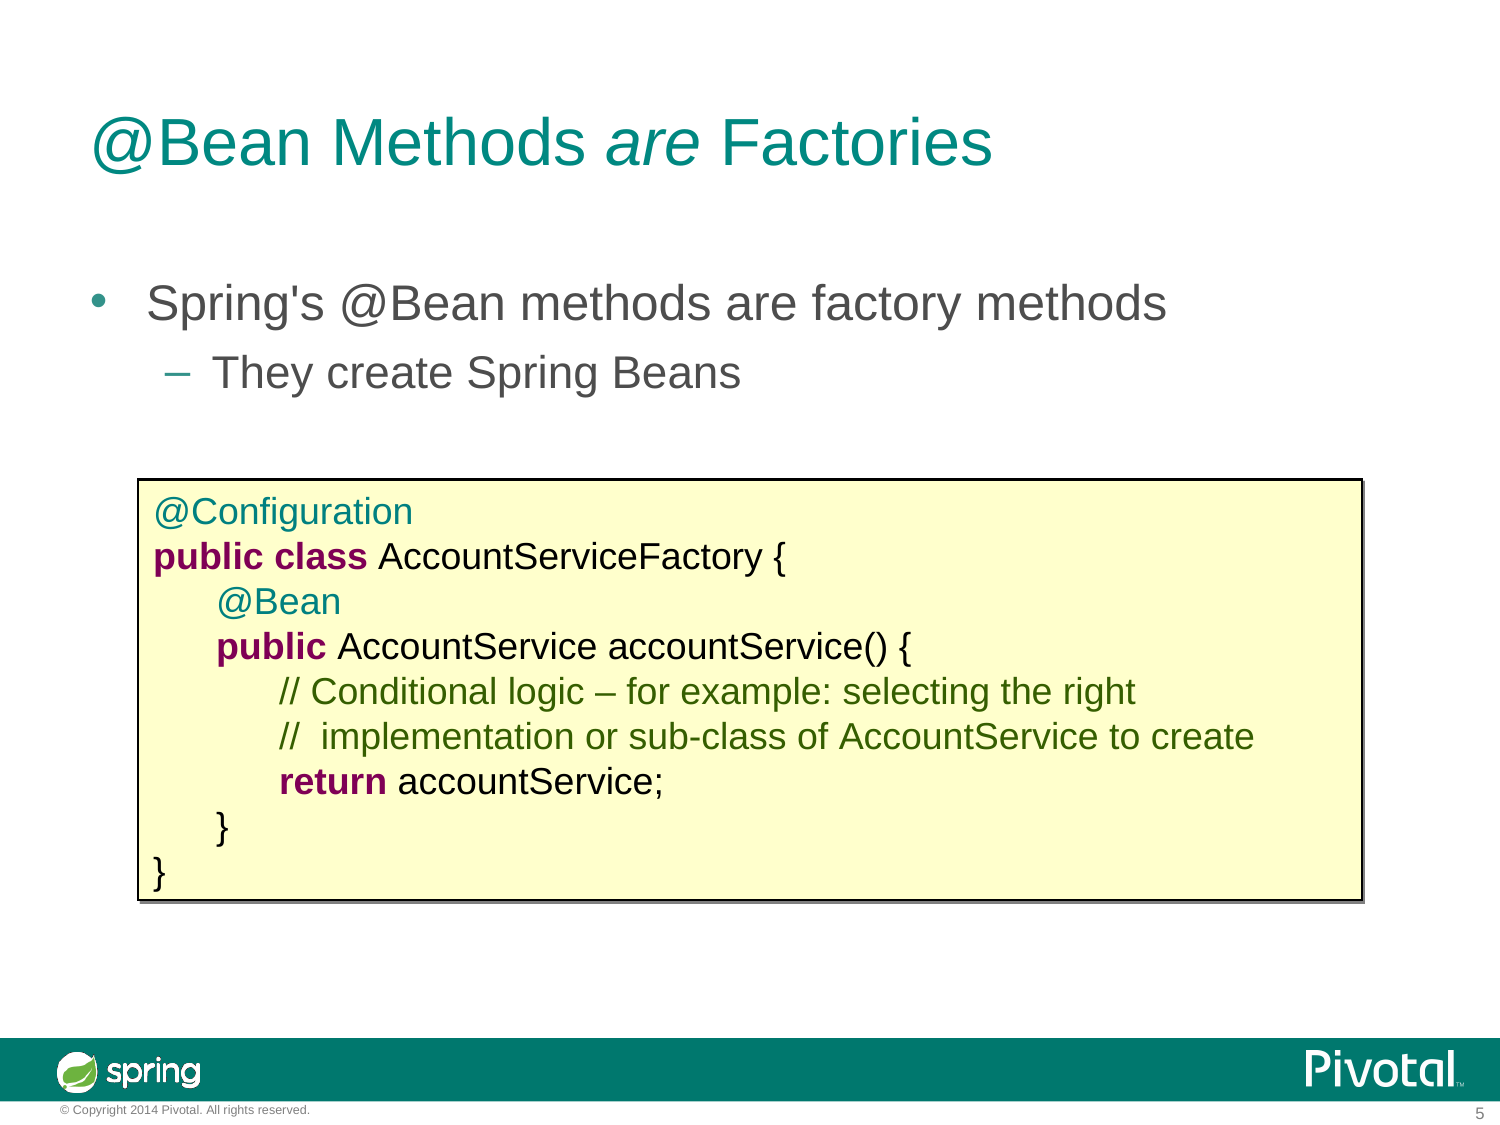

# @Bean Methods are Factories
Spring's @Bean methods are factory methods
They create Spring Beans
@Configuration
public class AccountServiceFactory {
 @Bean
 public AccountService accountService() {
 // Conditional logic – for example: selecting the right
 // implementation or sub-class of AccountService to create
 return accountService;
 }
}